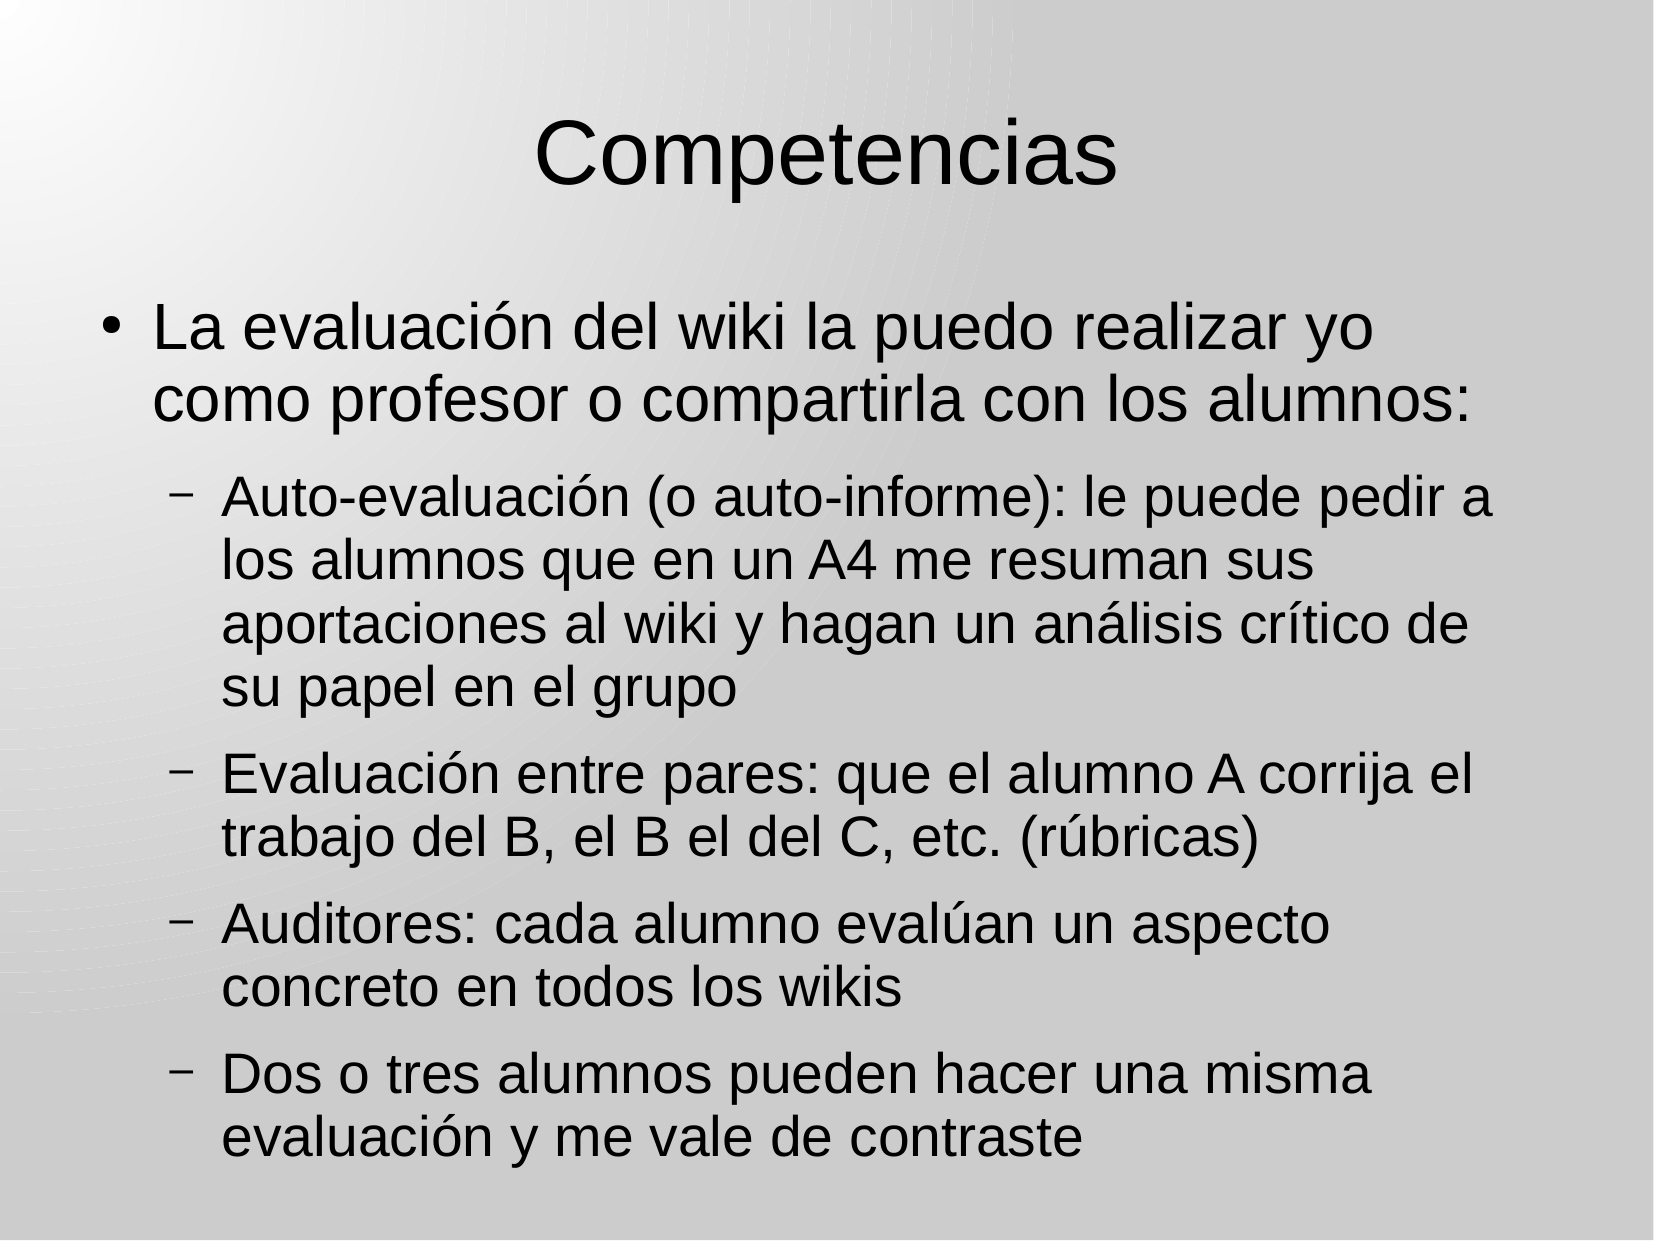

# Competencias
La evaluación del wiki la puedo realizar yo como profesor o compartirla con los alumnos:
Auto-evaluación (o auto-informe): le puede pedir a los alumnos que en un A4 me resuman sus aportaciones al wiki y hagan un análisis crítico de su papel en el grupo
Evaluación entre pares: que el alumno A corrija el trabajo del B, el B el del C, etc. (rúbricas)
Auditores: cada alumno evalúan un aspecto concreto en todos los wikis
Dos o tres alumnos pueden hacer una misma evaluación y me vale de contraste